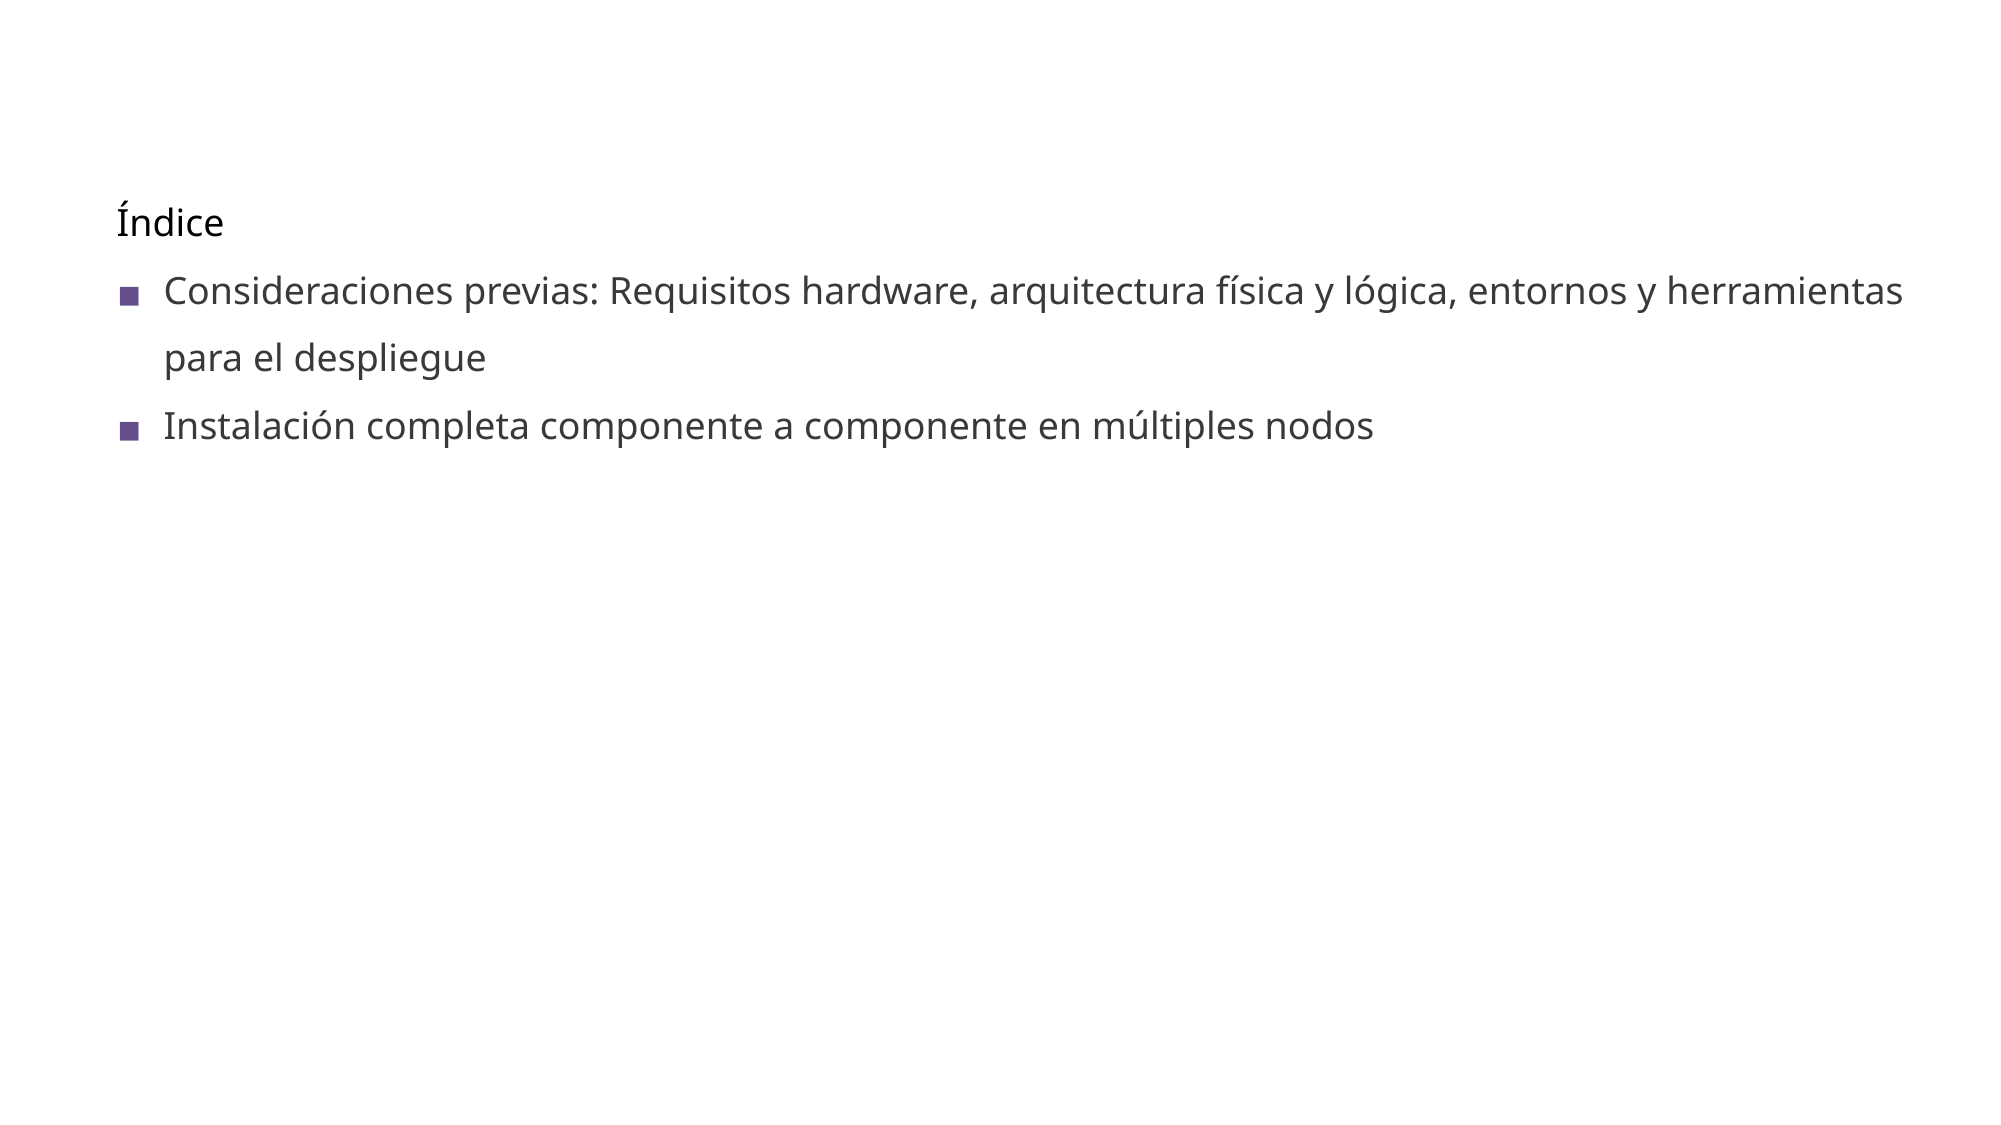

Índice
Consideraciones previas: Requisitos hardware, arquitectura física y lógica, entornos y herramientas para el despliegue
Instalación completa componente a componente en múltiples nodos